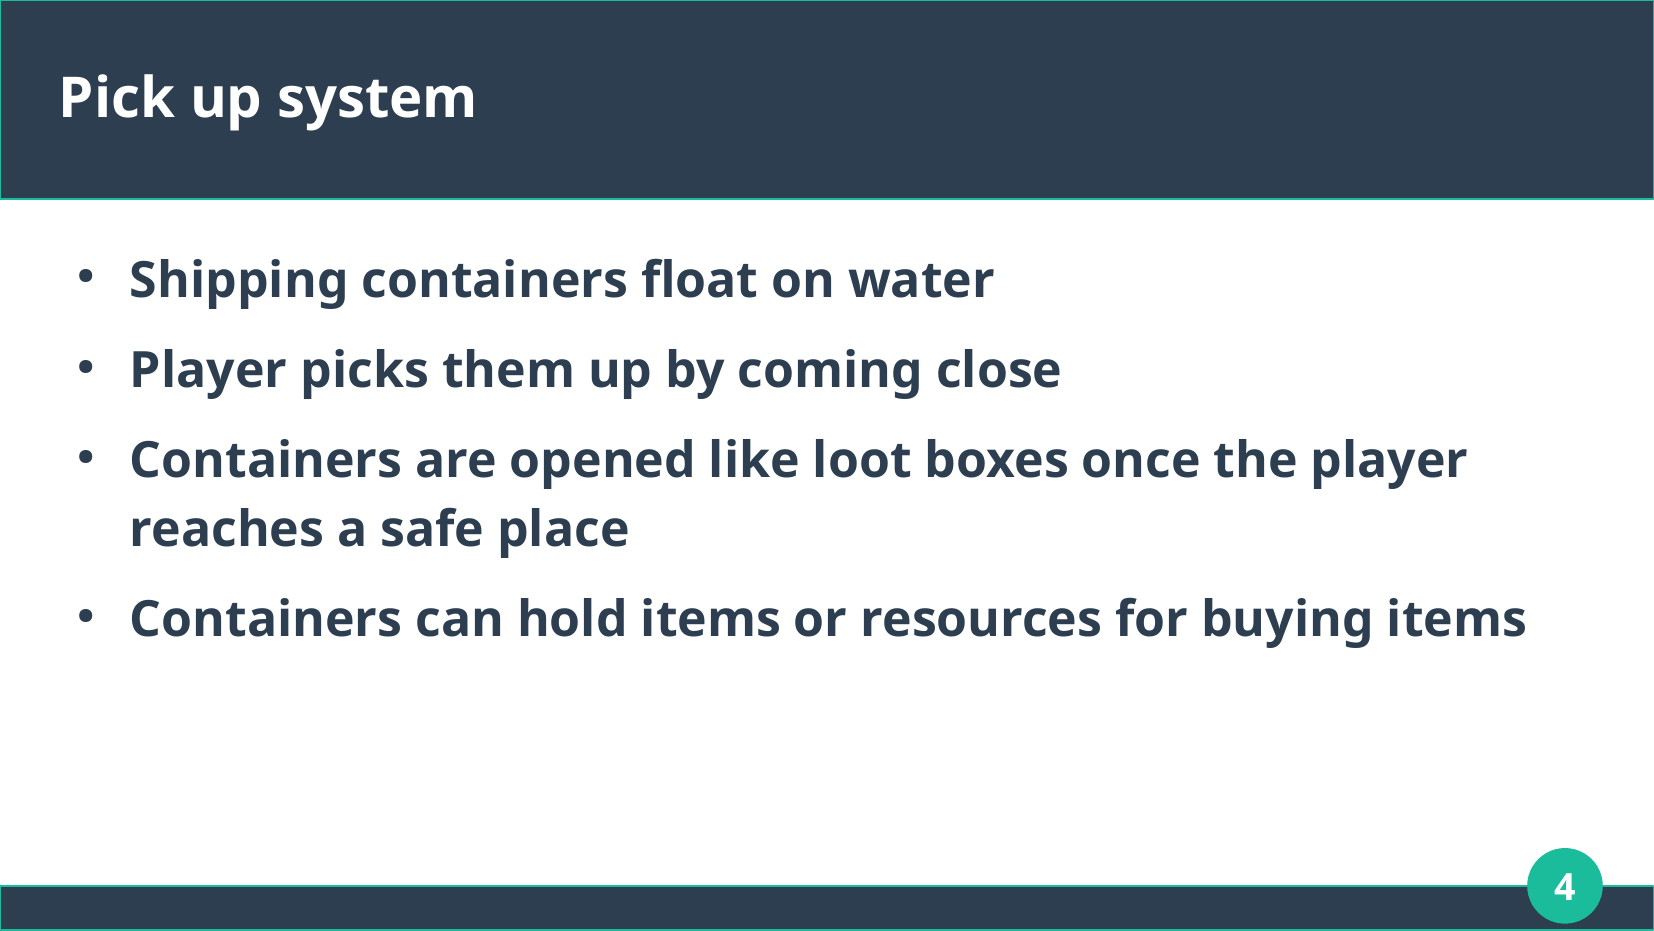

# Pick up system
Shipping containers float on water
Player picks them up by coming close
Containers are opened like loot boxes once the player reaches a safe place
Containers can hold items or resources for buying items
4